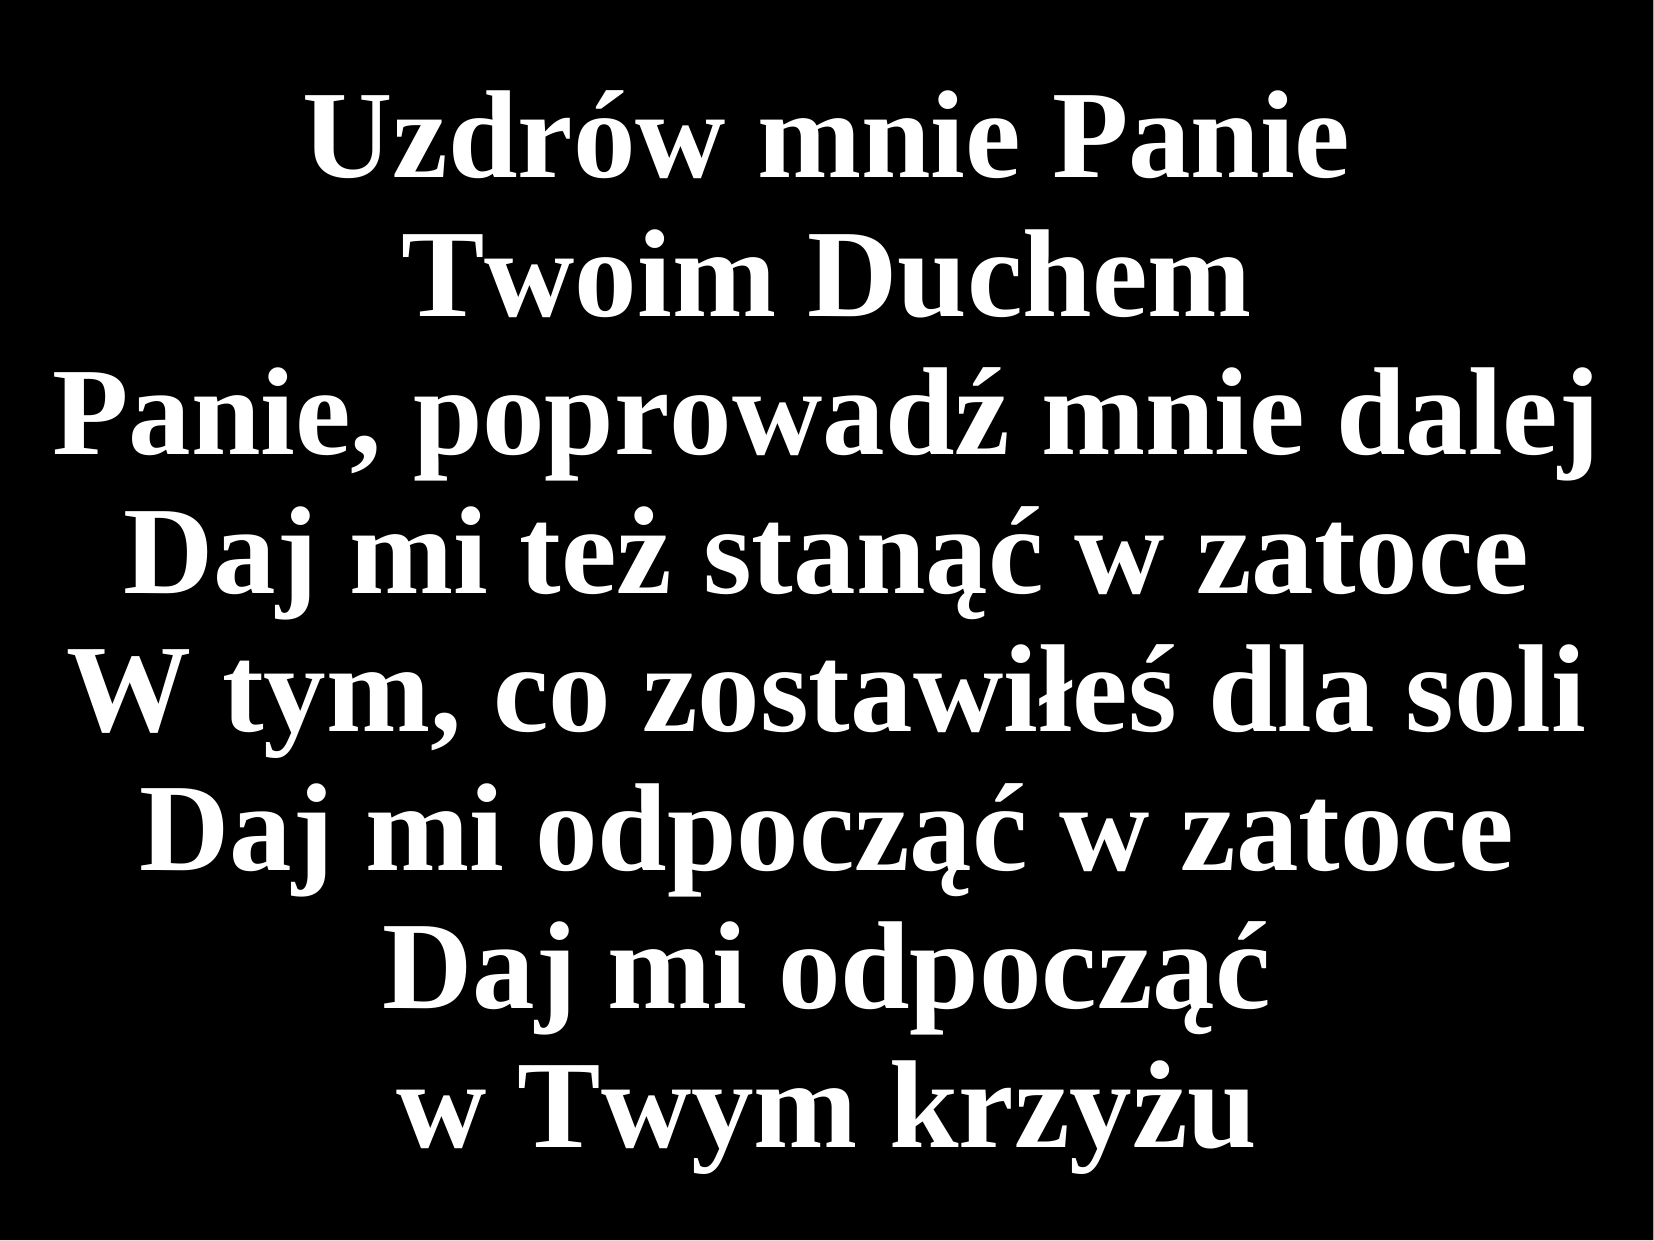

# Uzdrów mnie Panie Twoim Duchem Panie, poprowadź mnie dalej Daj mi też stanąć w zatoce W tym, co zostawiłeś dla soli Daj mi odpocząć w zatoce Daj mi odpocząć w Twym krzyżu